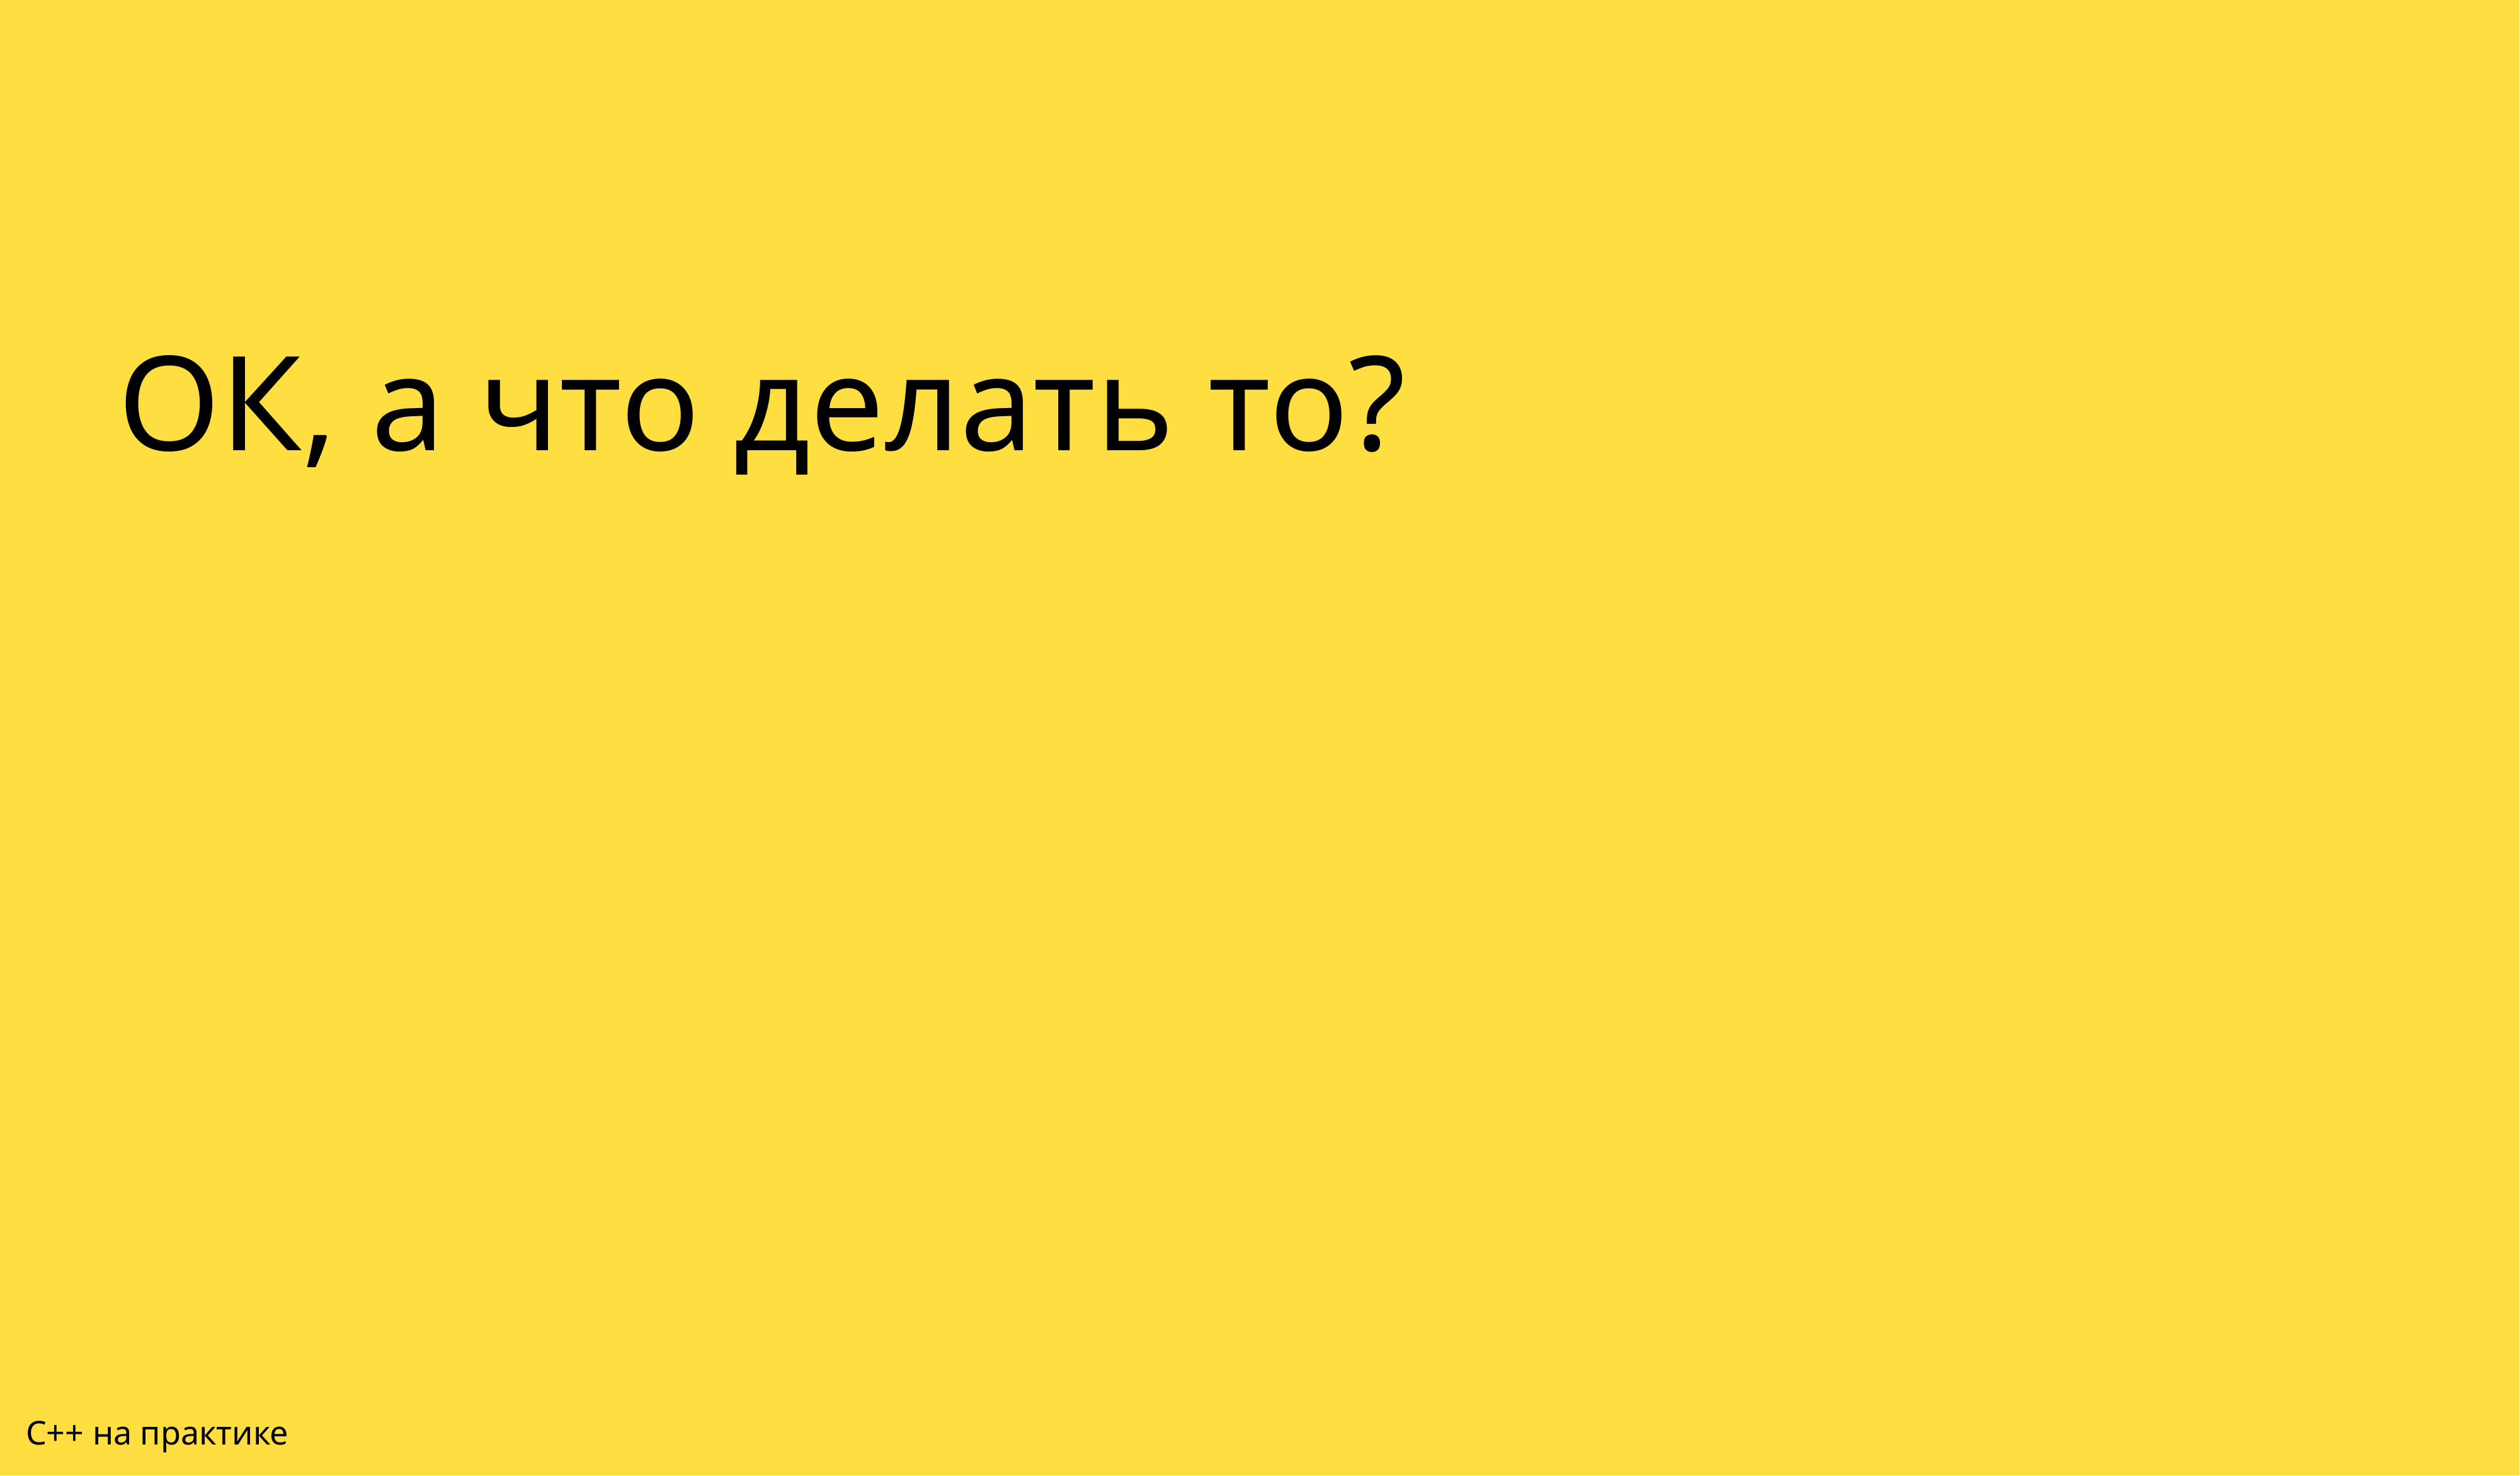

# ОК, а что делать то?
C++ на практике